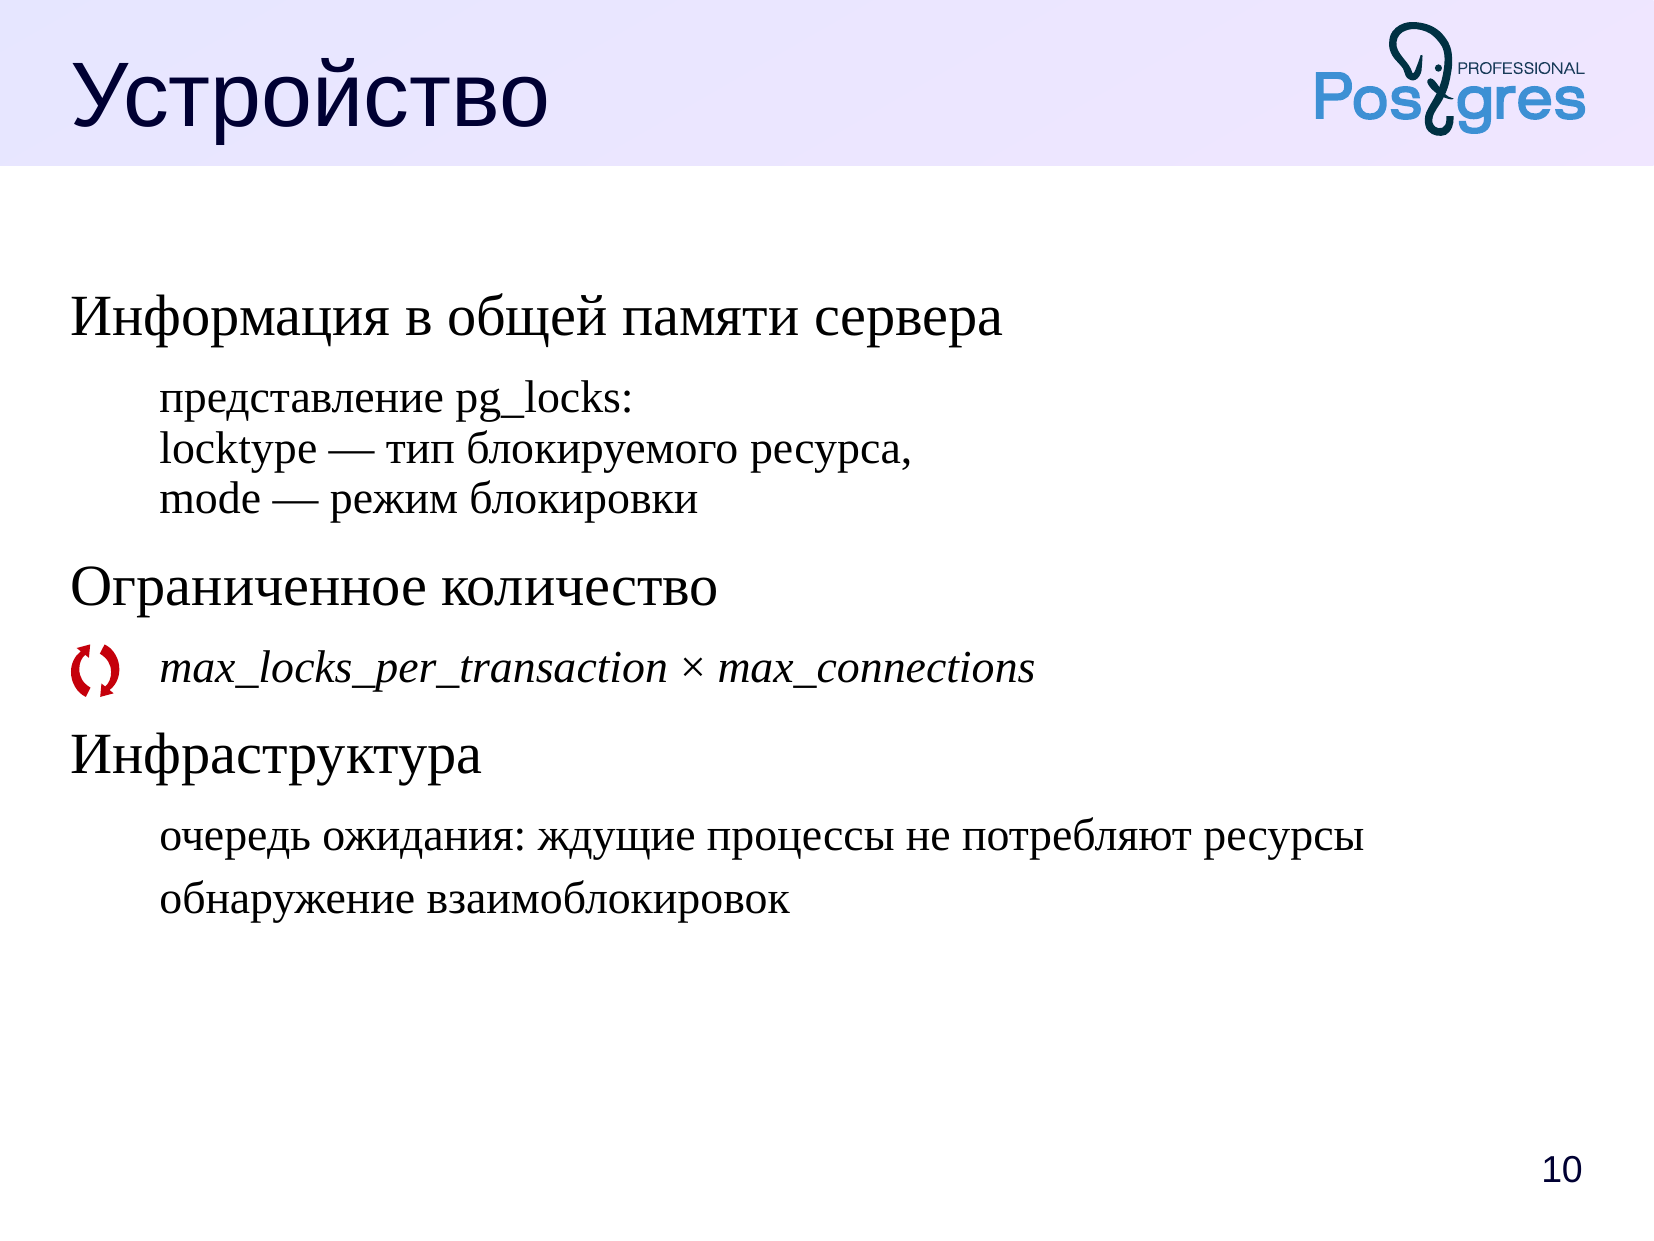

# Устройство
Информация в общей памяти сервера
представление pg_locks:
locktype — тип блокируемого ресурса,
mode — режим блокировки
Ограниченное количество
max_locks_per_transaction × max_connections
Инфраструктура
очередь ожидания: ждущие процессы не потребляют ресурсы
обнаружение взаимоблокировок